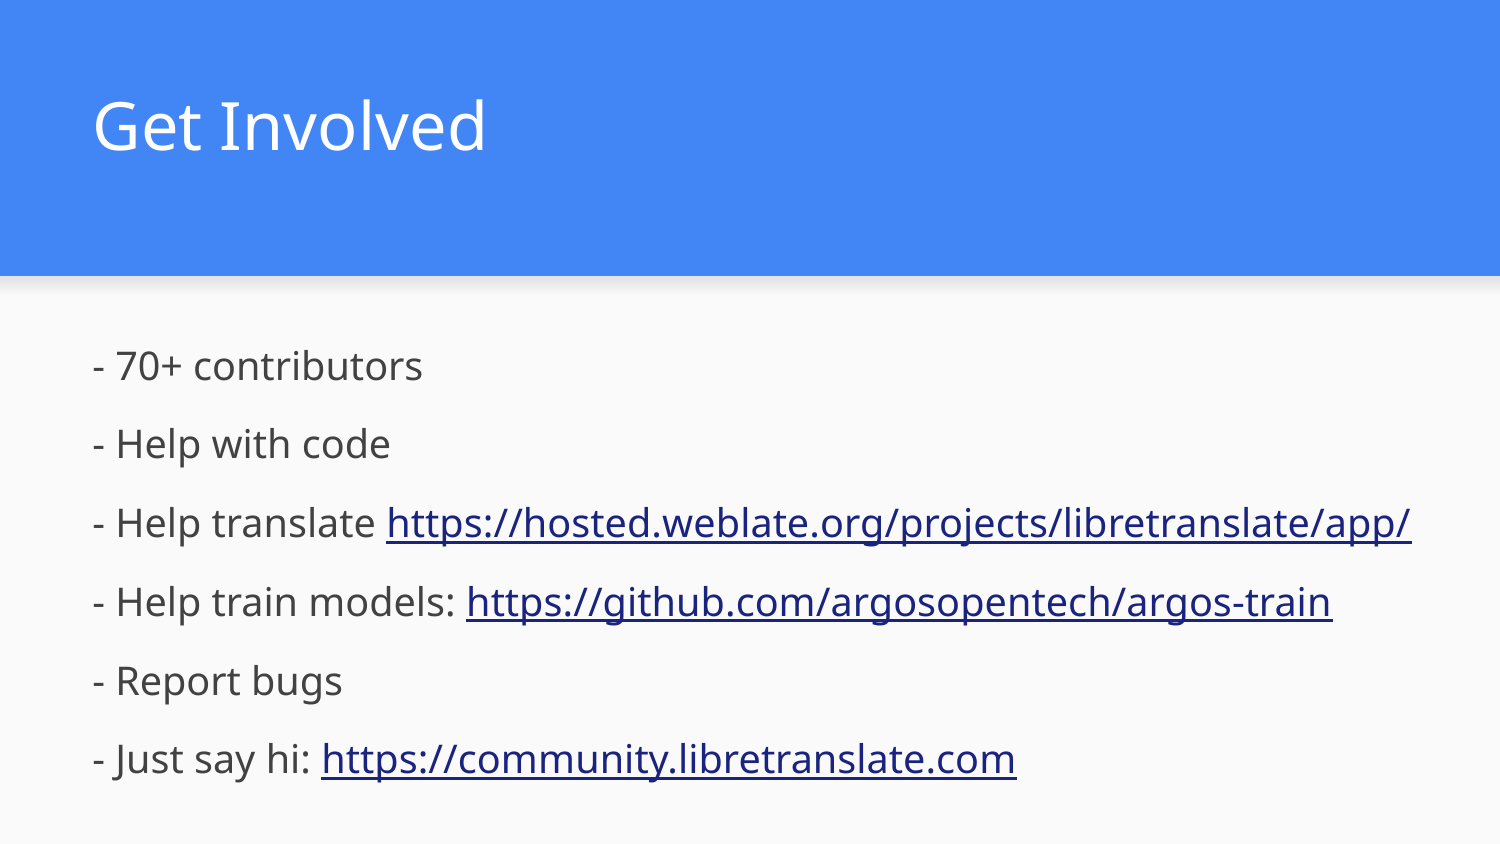

# Get Involved
- 70+ contributors
- Help with code
- Help translate https://hosted.weblate.org/projects/libretranslate/app/
- Help train models: https://github.com/argosopentech/argos-train
- Report bugs
- Just say hi: https://community.libretranslate.com